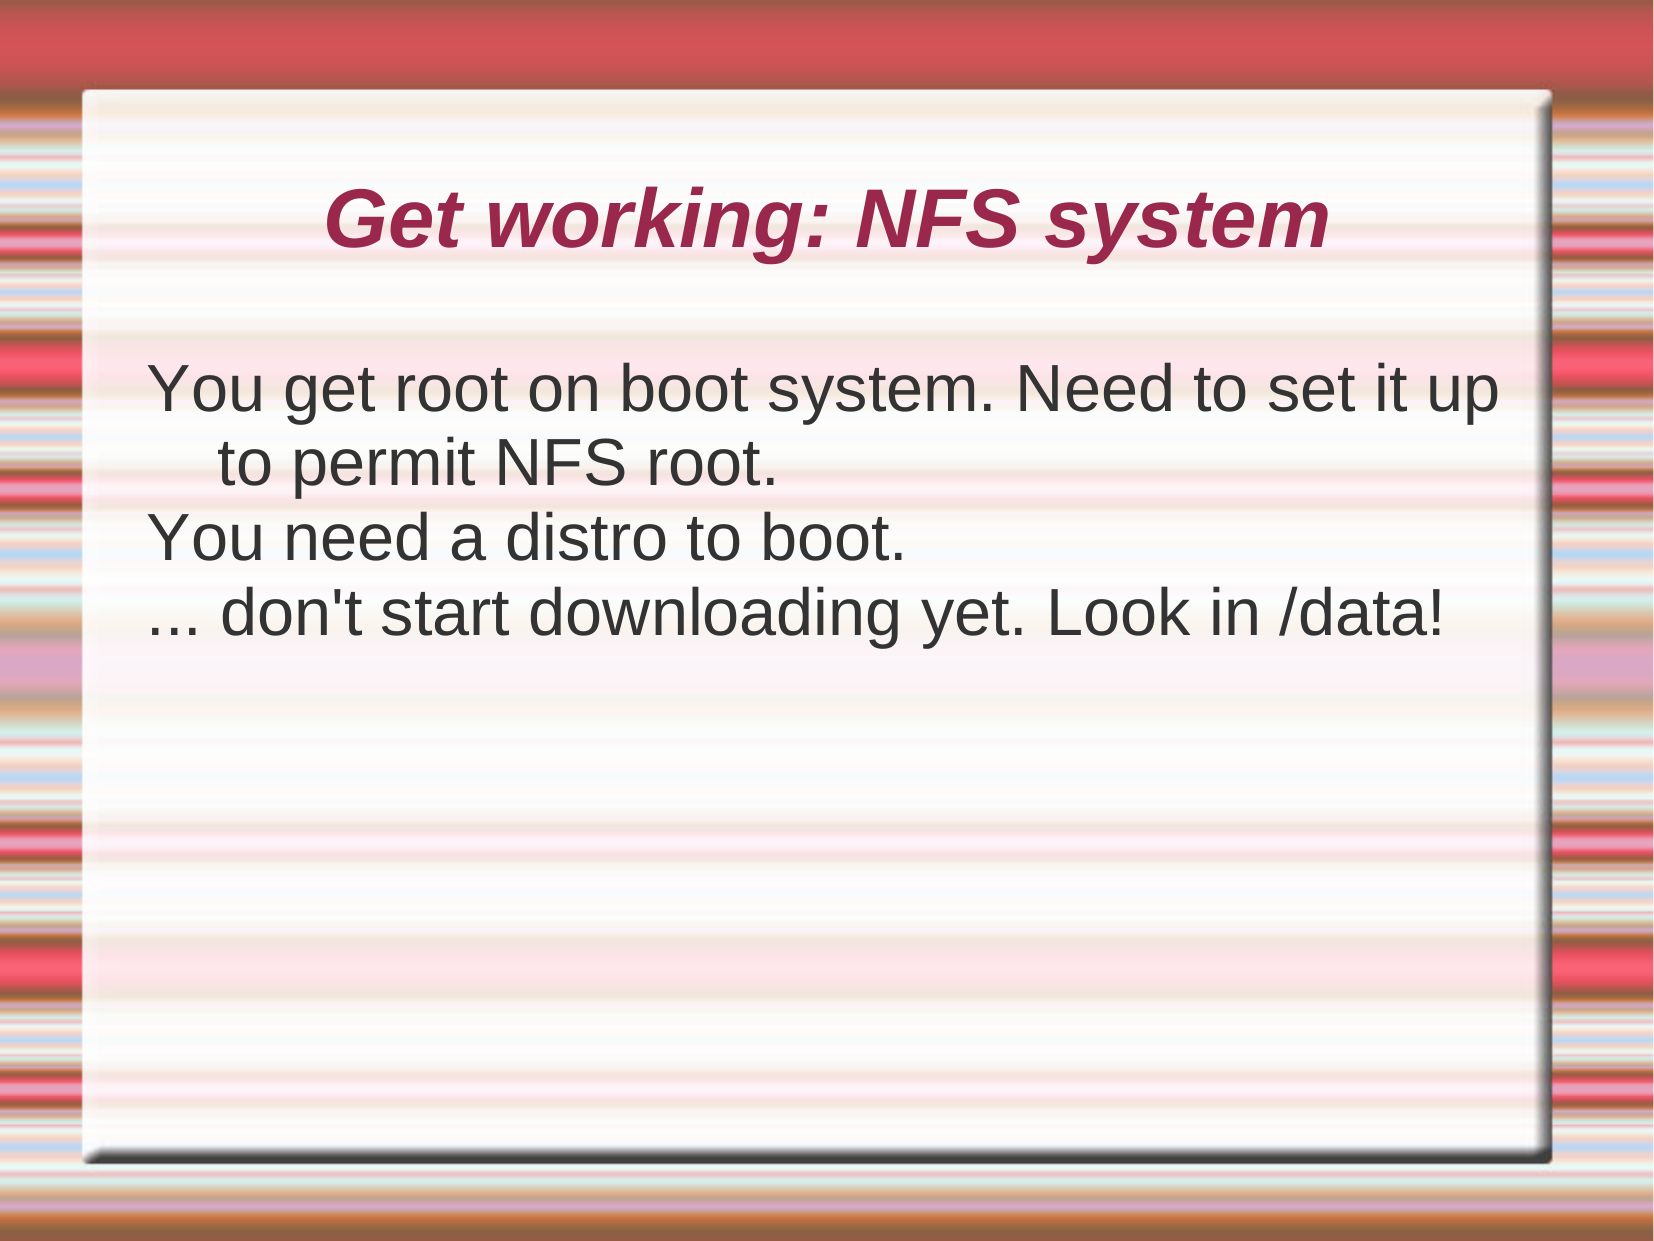

# Get working: NFS system
You get root on boot system. Need to set it up to permit NFS root.
You need a distro to boot.
... don't start downloading yet. Look in /data!